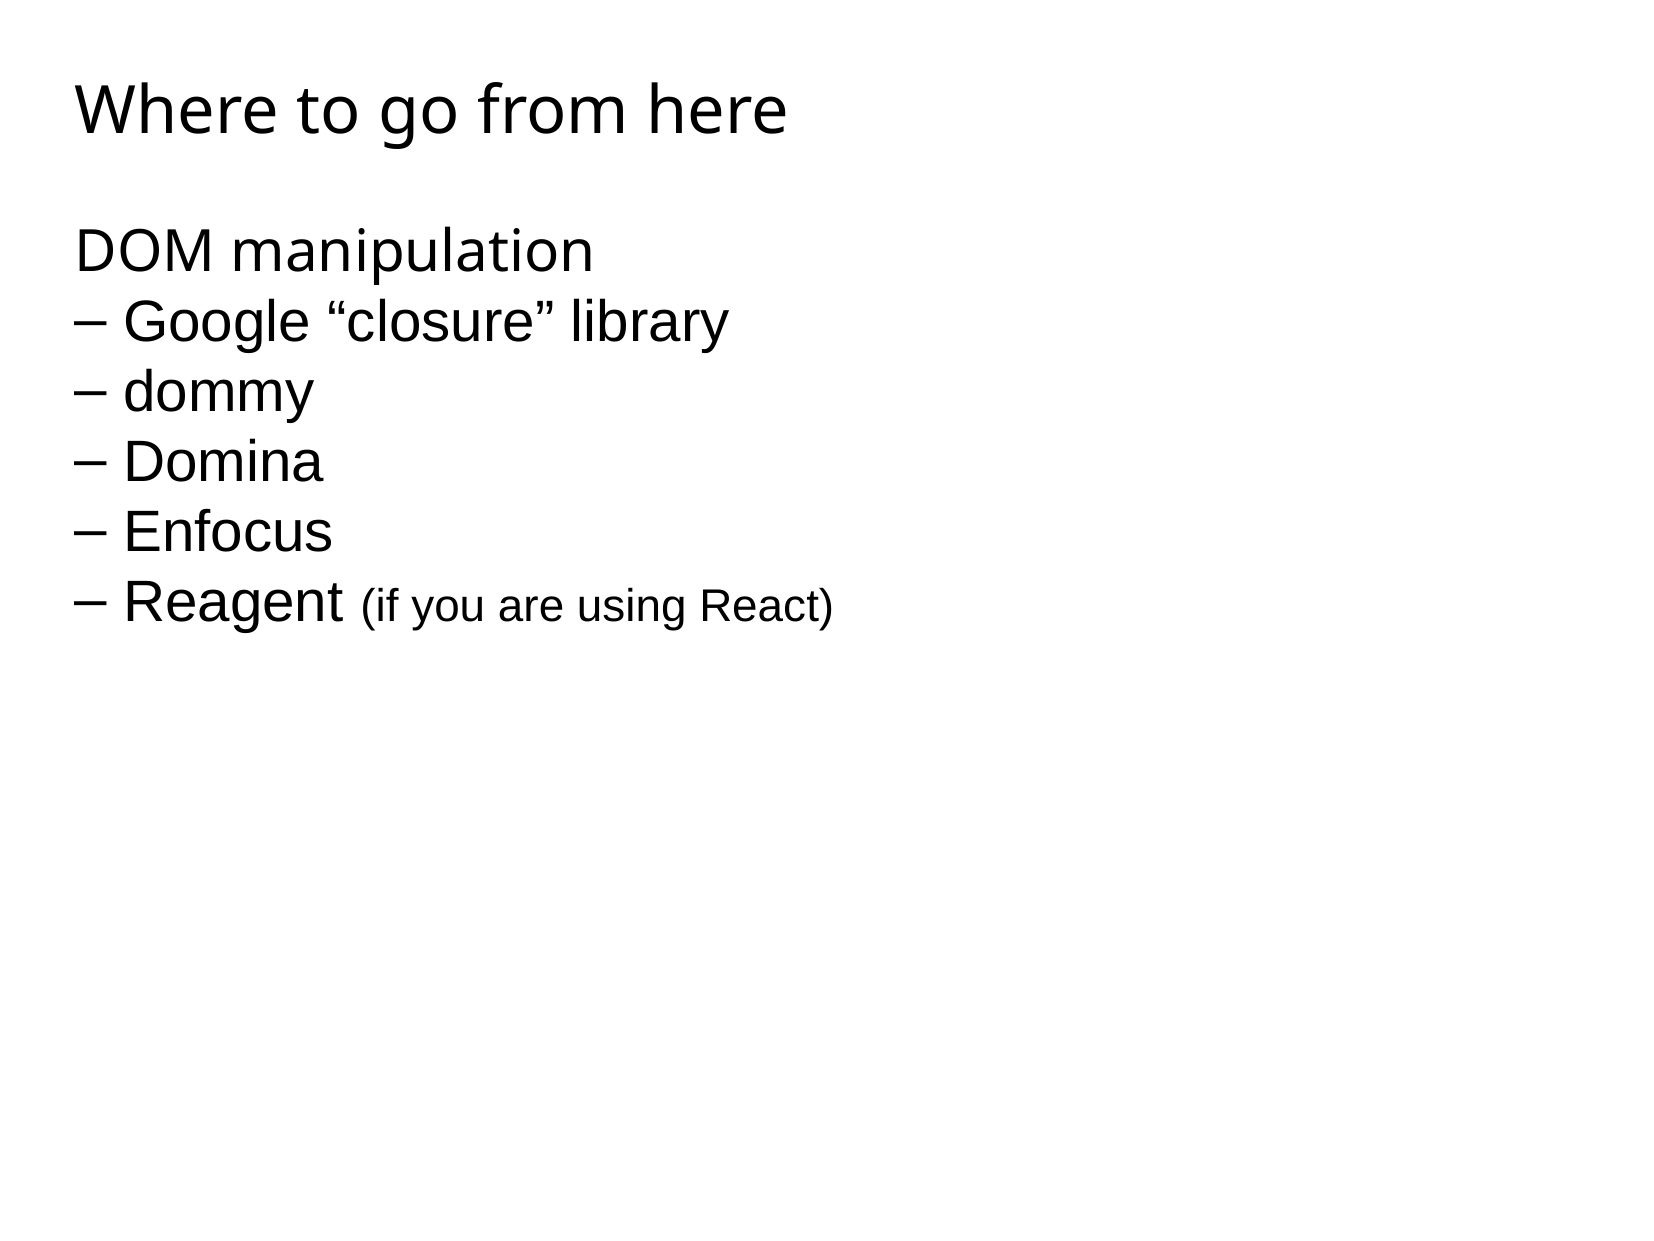

Where to go from here
DOM manipulation
 Google “closure” library
 dommy
 Domina
 Enfocus
 Reagent (if you are using React)